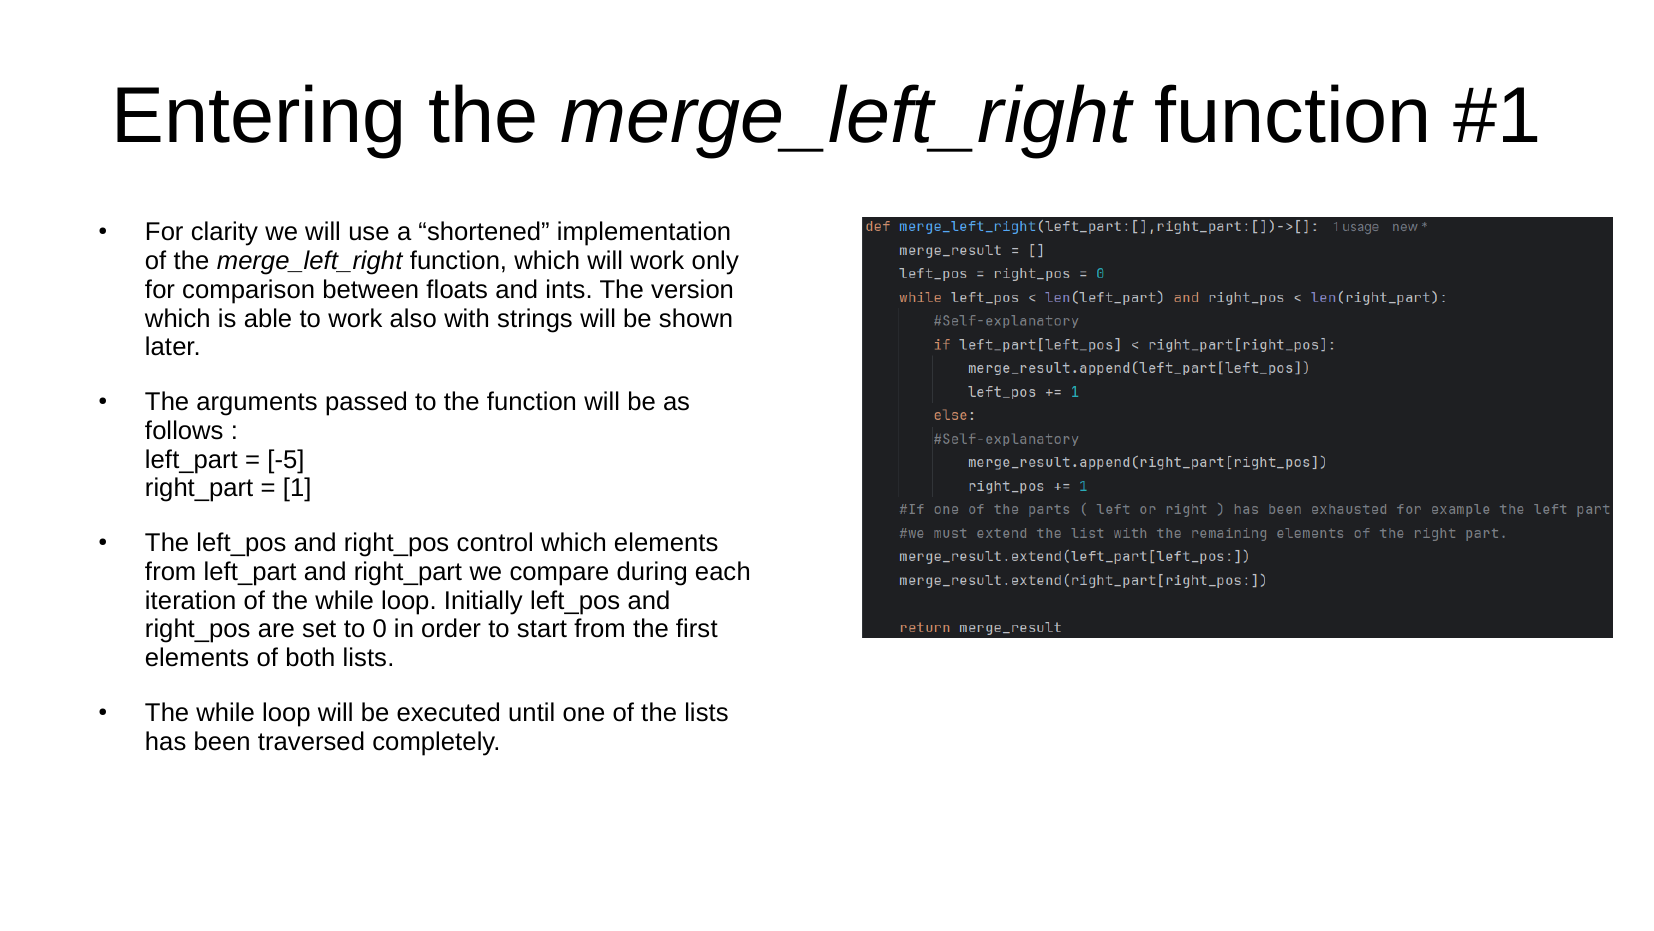

# Entering the merge_left_right function #1
For clarity we will use a “shortened” implementation
of the merge_left_right function, which will work only
for comparison between floats and ints. The version
which is able to work also with strings will be shown
later.
The arguments passed to the function will be as
follows :
left_part = [-5]
right_part = [1]
The left_pos and right_pos control which elements
from left_part and right_part we compare during each
iteration of the while loop. Initially left_pos and
right_pos are set to 0 in order to start from the first
elements of both lists.
The while loop will be executed until one of the lists
has been traversed completely.